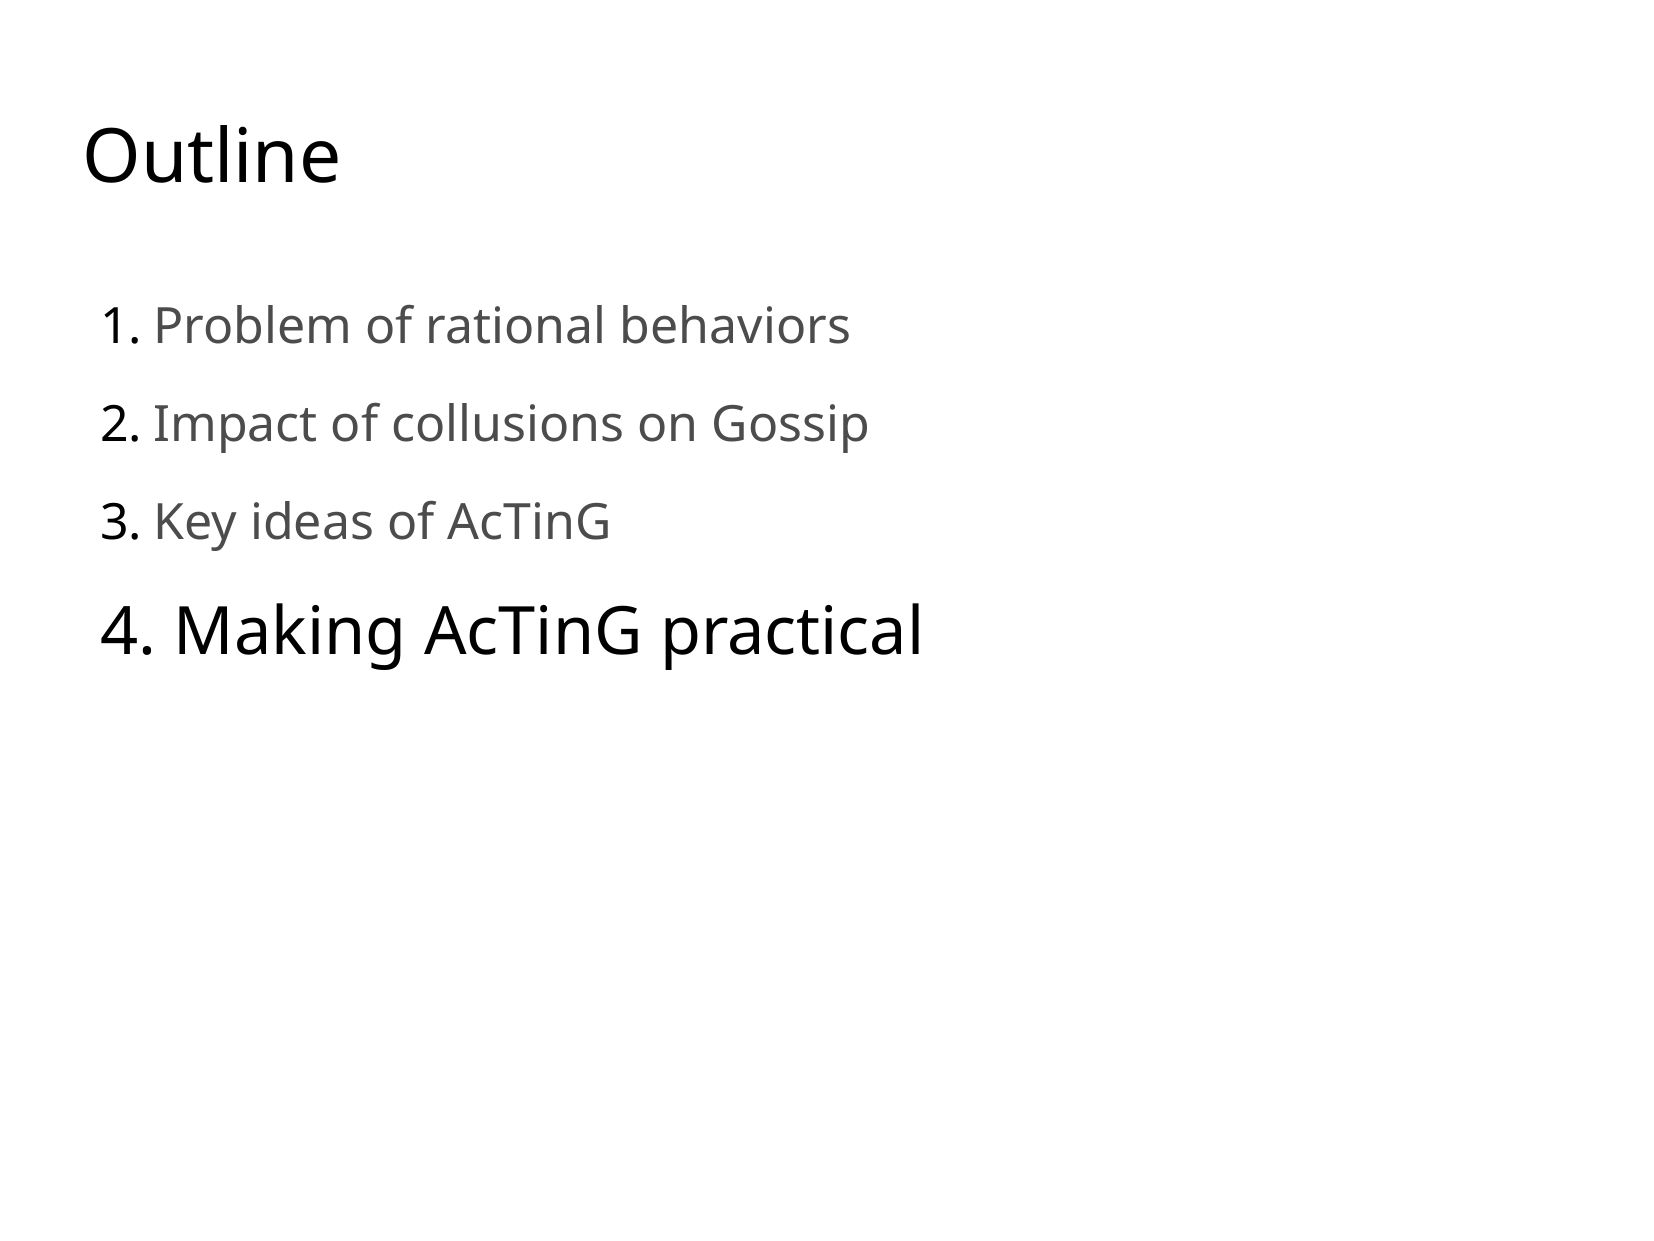

# Outline
Problem of rational behaviors
Impact of collusions on Gossip
Key ideas of AcTinG
 Making AcTinG practical